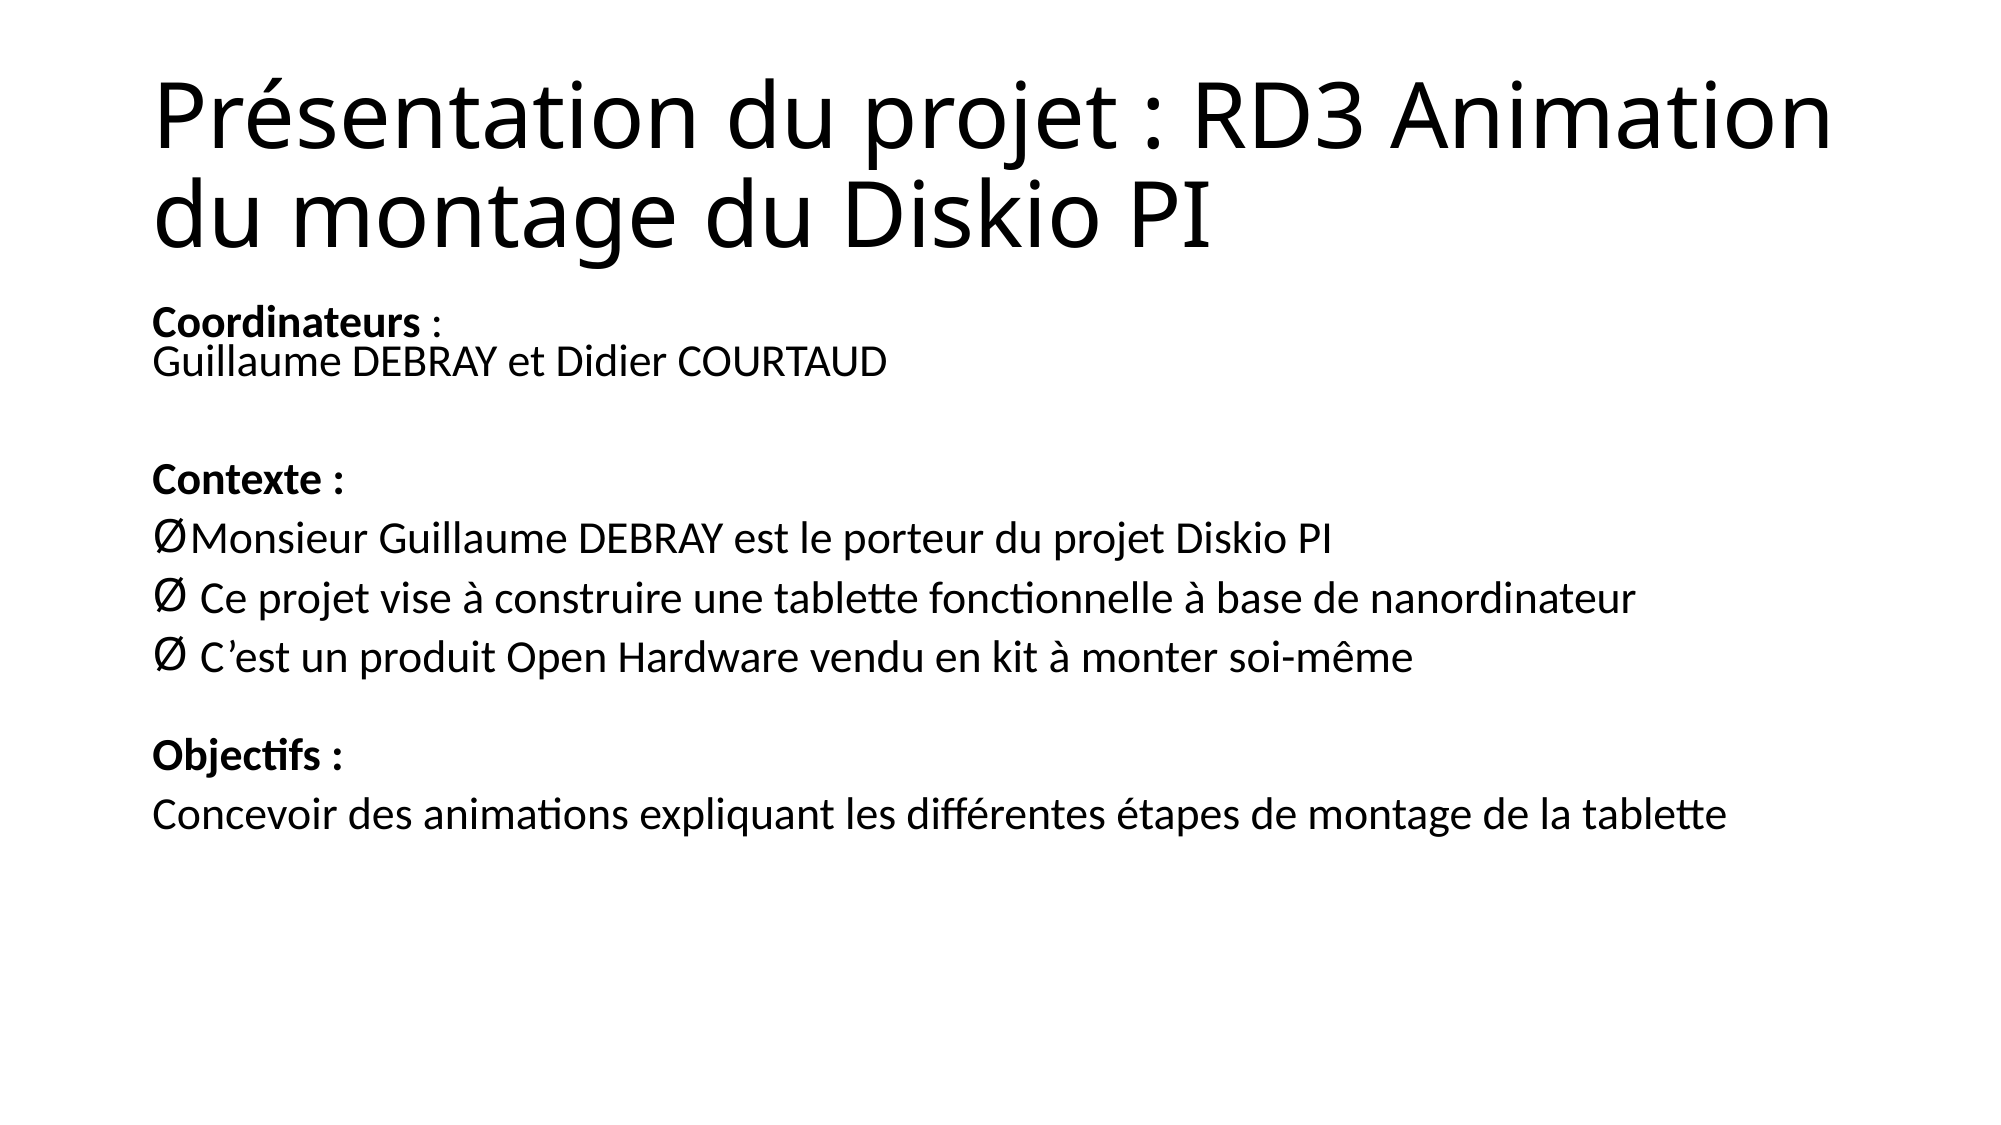

# Présentation du projet : RD3 Animation du montage du Diskio PI
Coordinateurs :
Guillaume DEBRAY et Didier COURTAUD
Contexte :
Monsieur Guillaume DEBRAY est le porteur du projet Diskio PI
 Ce projet vise à construire une tablette fonctionnelle à base de nanordinateur
 C’est un produit Open Hardware vendu en kit à monter soi-même
Objectifs :
Concevoir des animations expliquant les différentes étapes de montage de la tablette